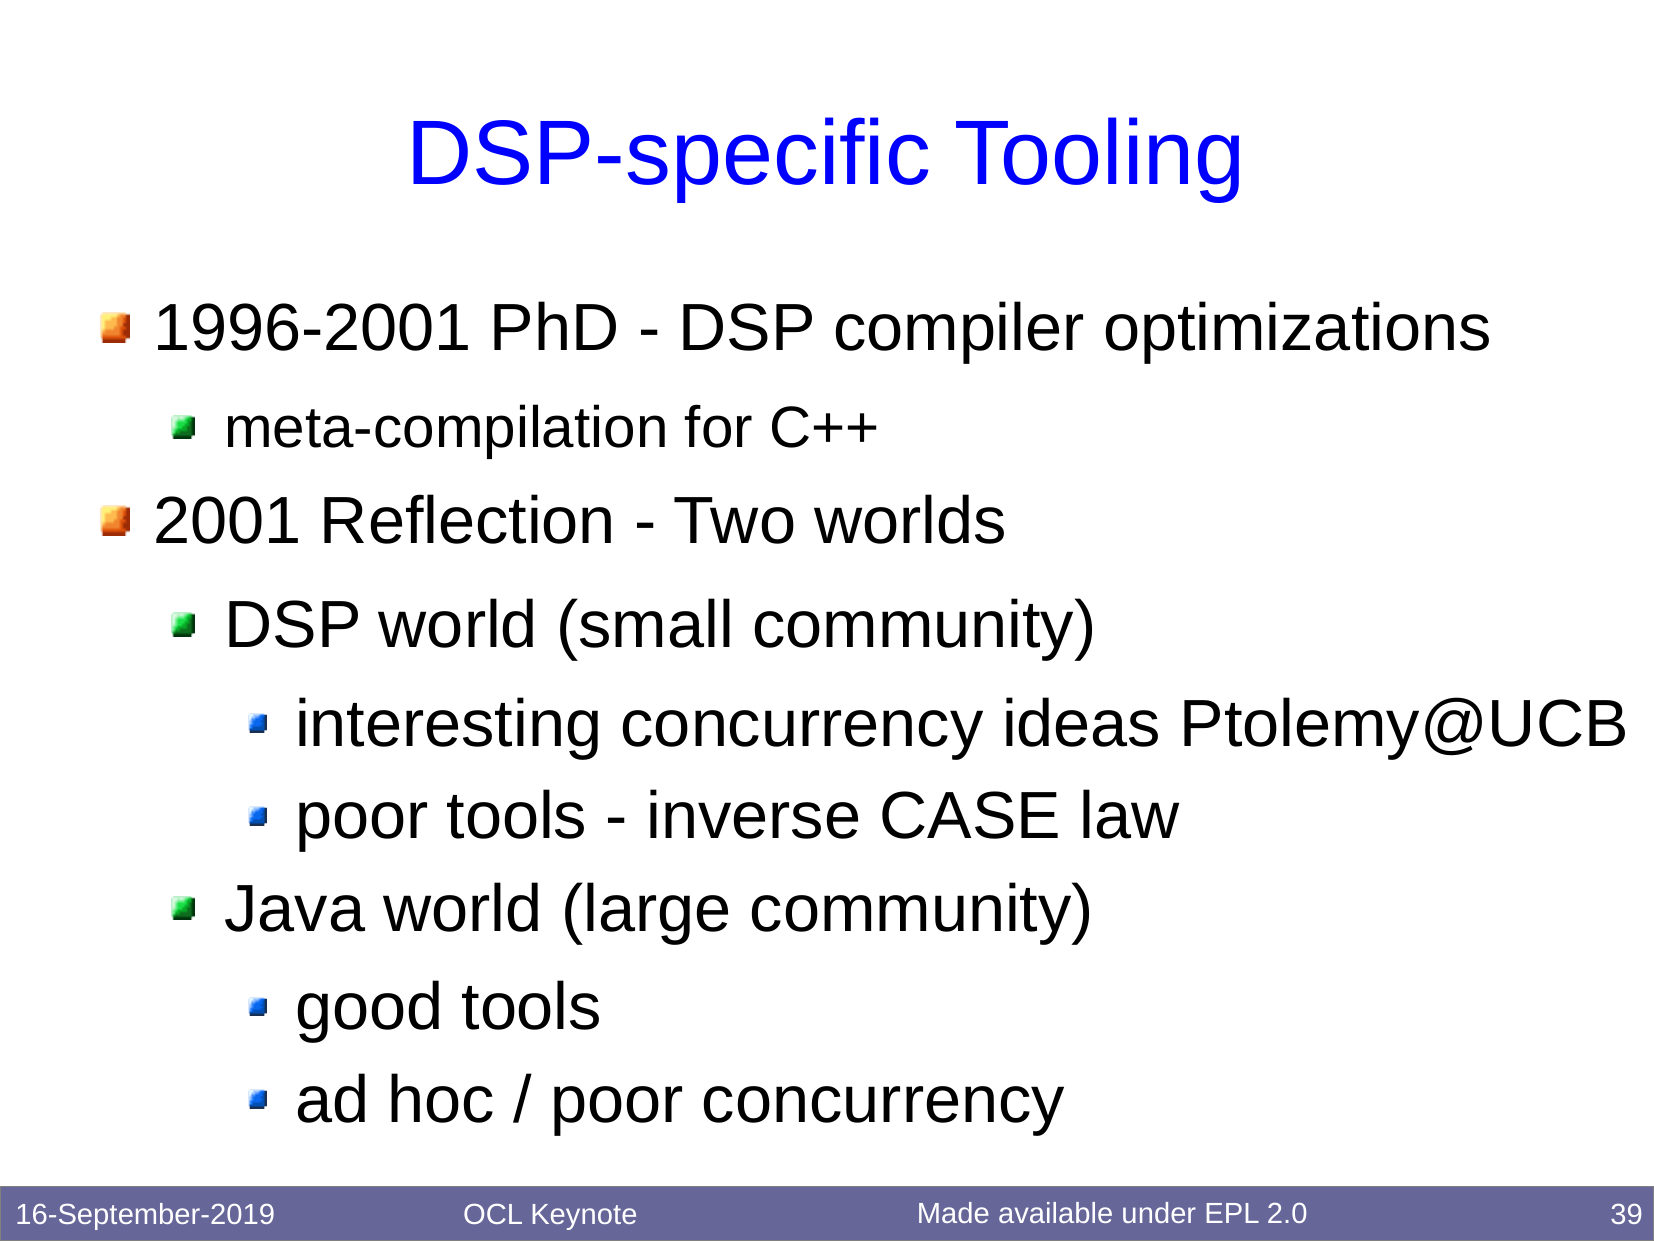

# DSP-specific Tooling
1996-2001 PhD - DSP compiler optimizations
meta-compilation for C++
2001 Reflection - Two worlds
DSP world (small community)
interesting concurrency ideas Ptolemy@UCB
poor tools - inverse CASE law
Java world (large community)
good tools
ad hoc / poor concurrency
16-September-2019
OCL Keynote
39